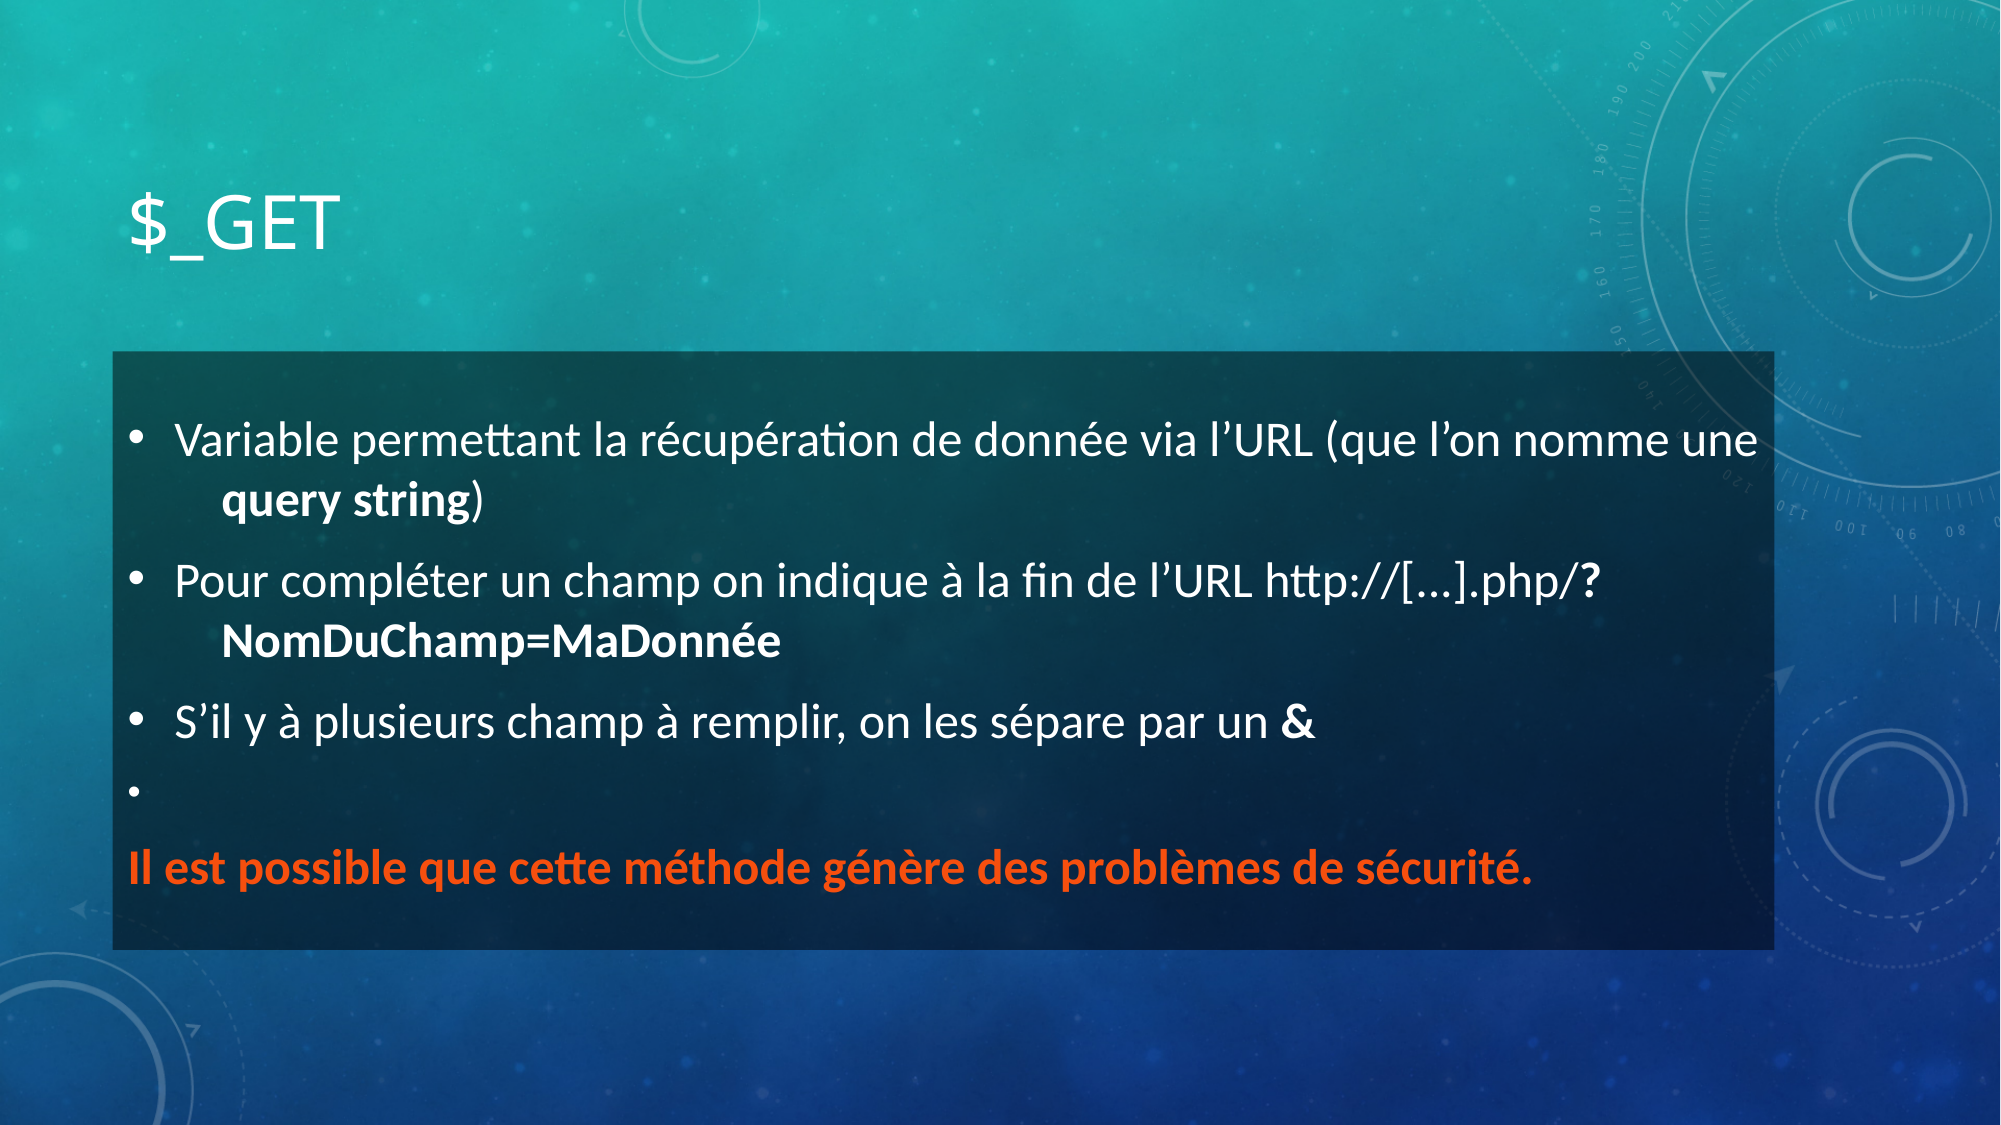

# $_GET
Variable permettant la récupération de donnée via l’URL (que l’on nomme une query string)
Pour compléter un champ on indique à la fin de l’URL http://[...].php/?NomDuChamp=MaDonnée
S’il y à plusieurs champ à remplir, on les sépare par un &
Il est possible que cette méthode génère des problèmes de sécurité.